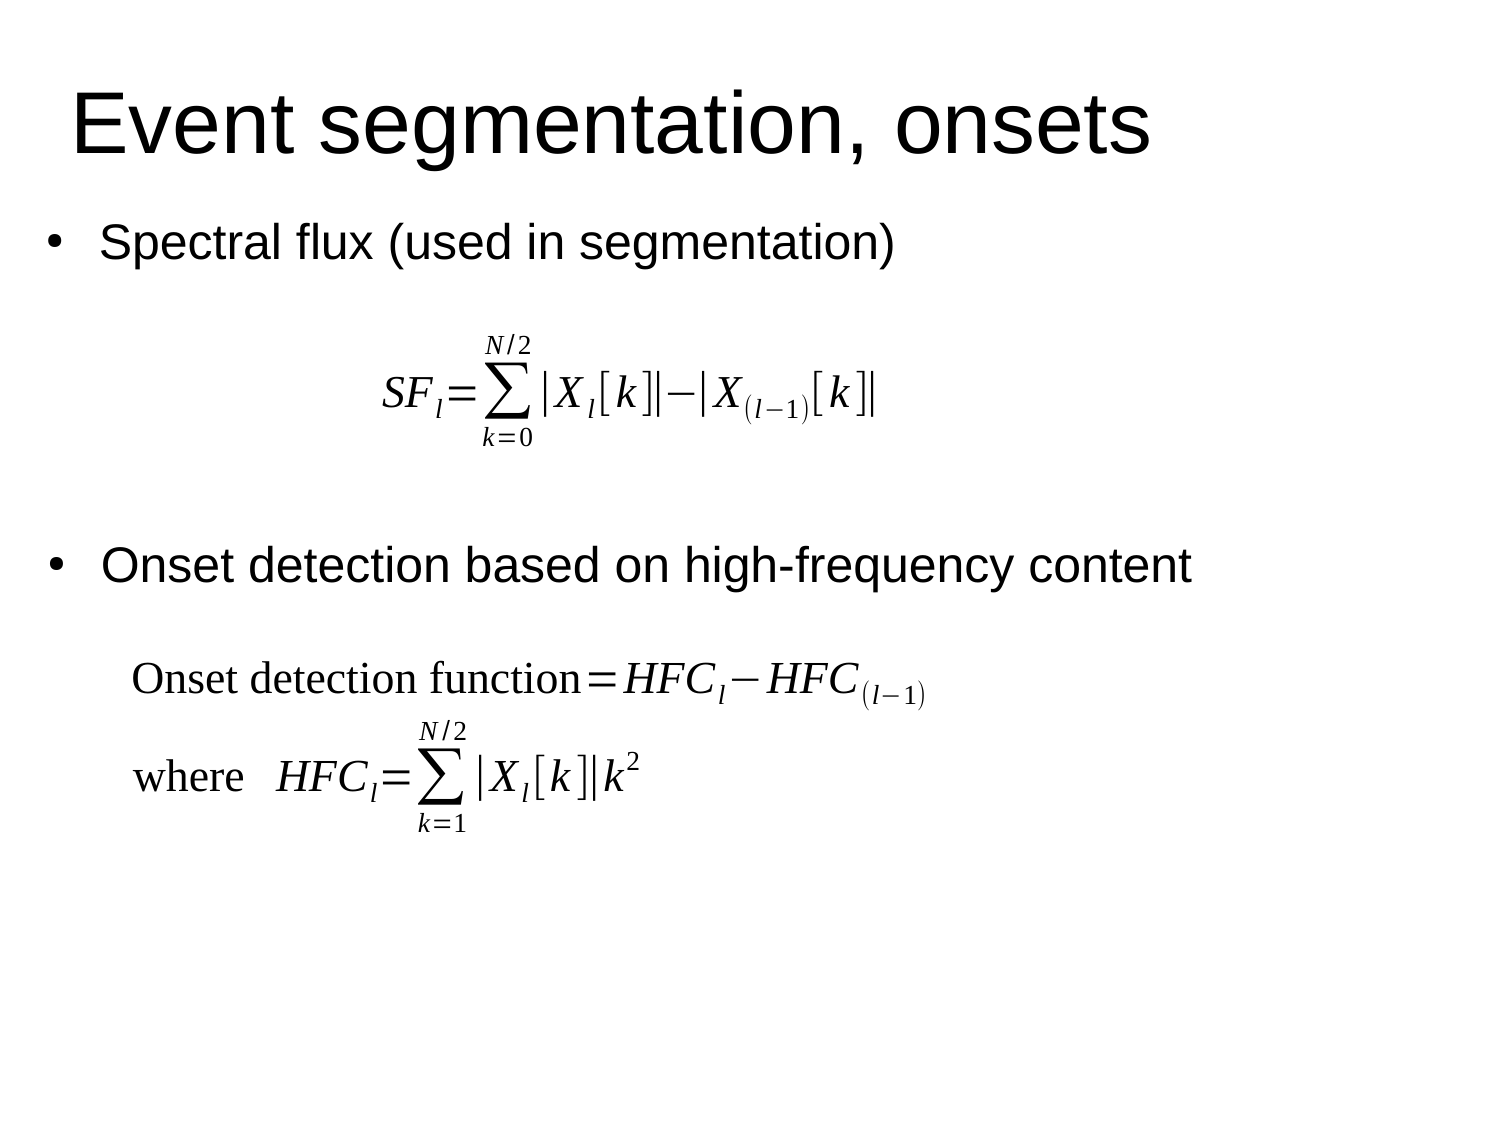

Event segmentation, onsets
# Spectral flux (used in segmentation)
Onset detection based on high-frequency content